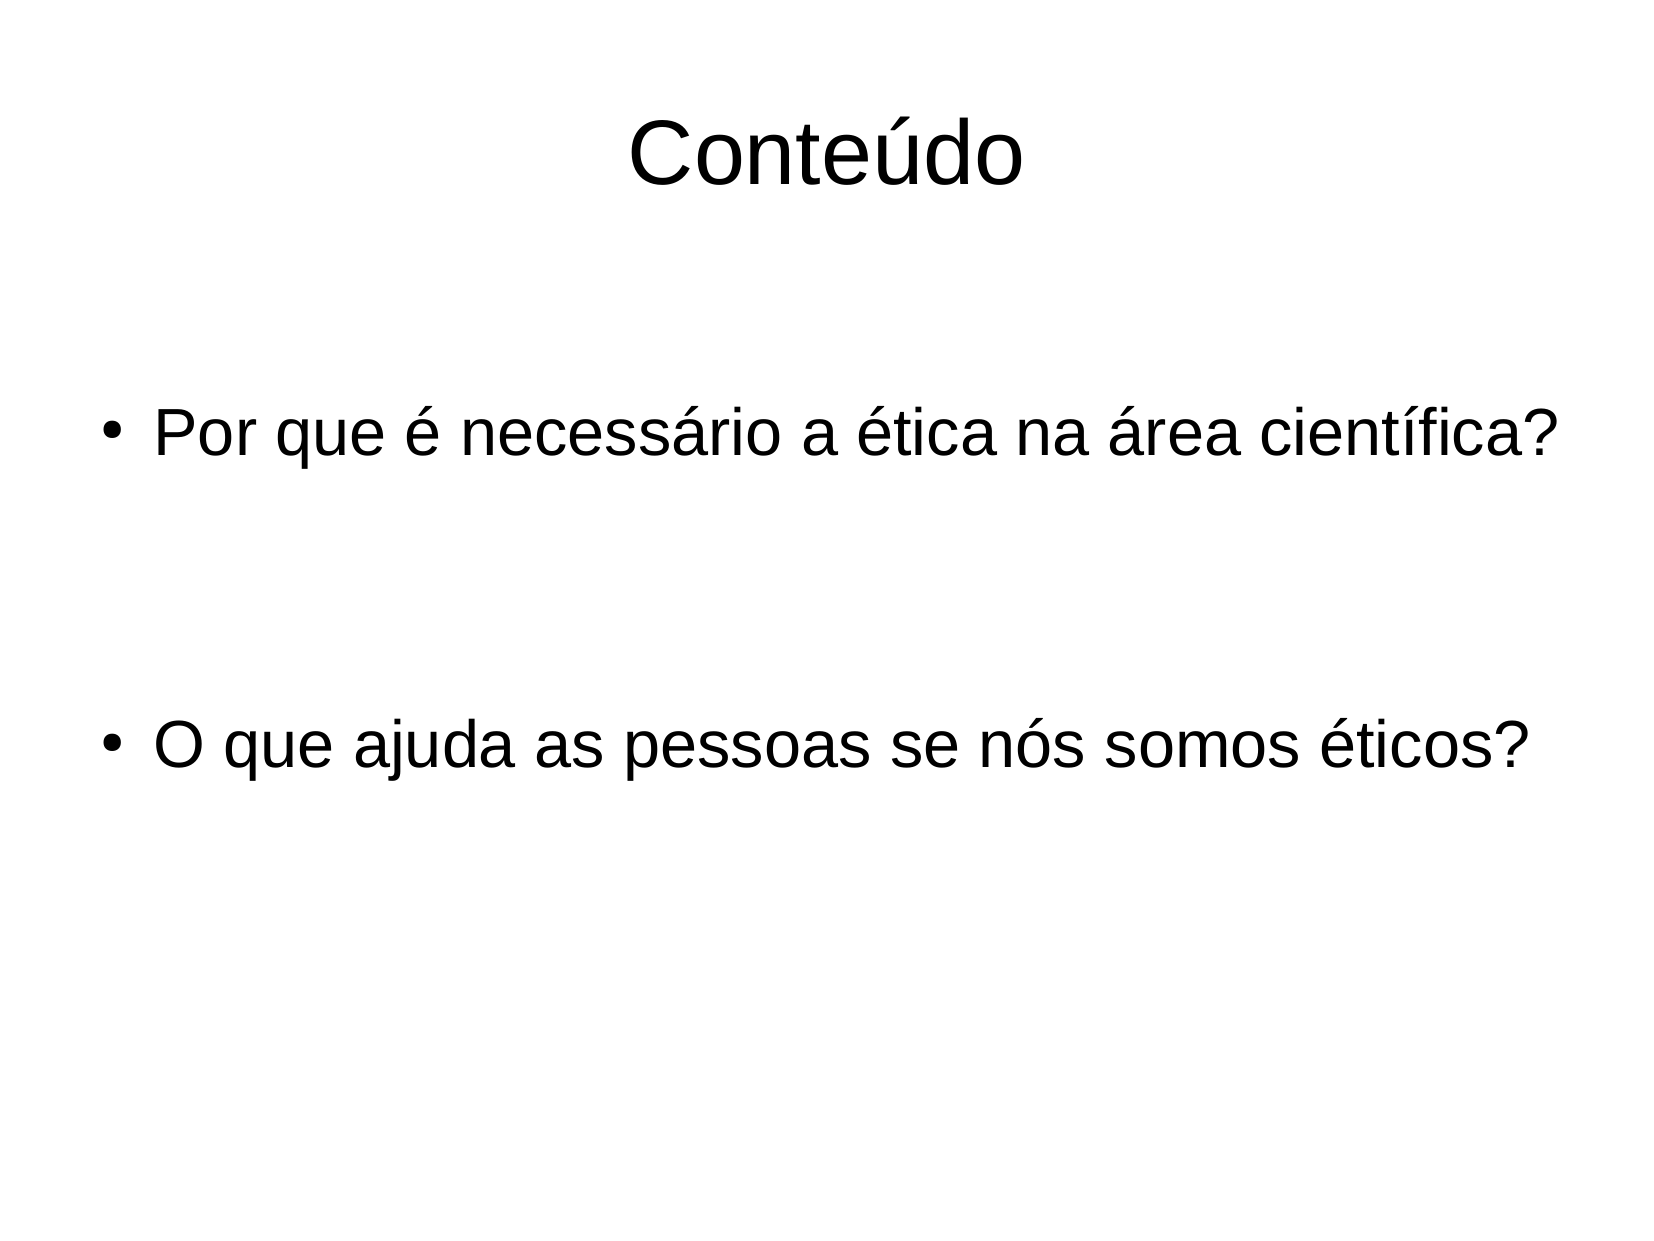

# Conteúdo
Por que é necessário a ética na área científica?
O que ajuda as pessoas se nós somos éticos?